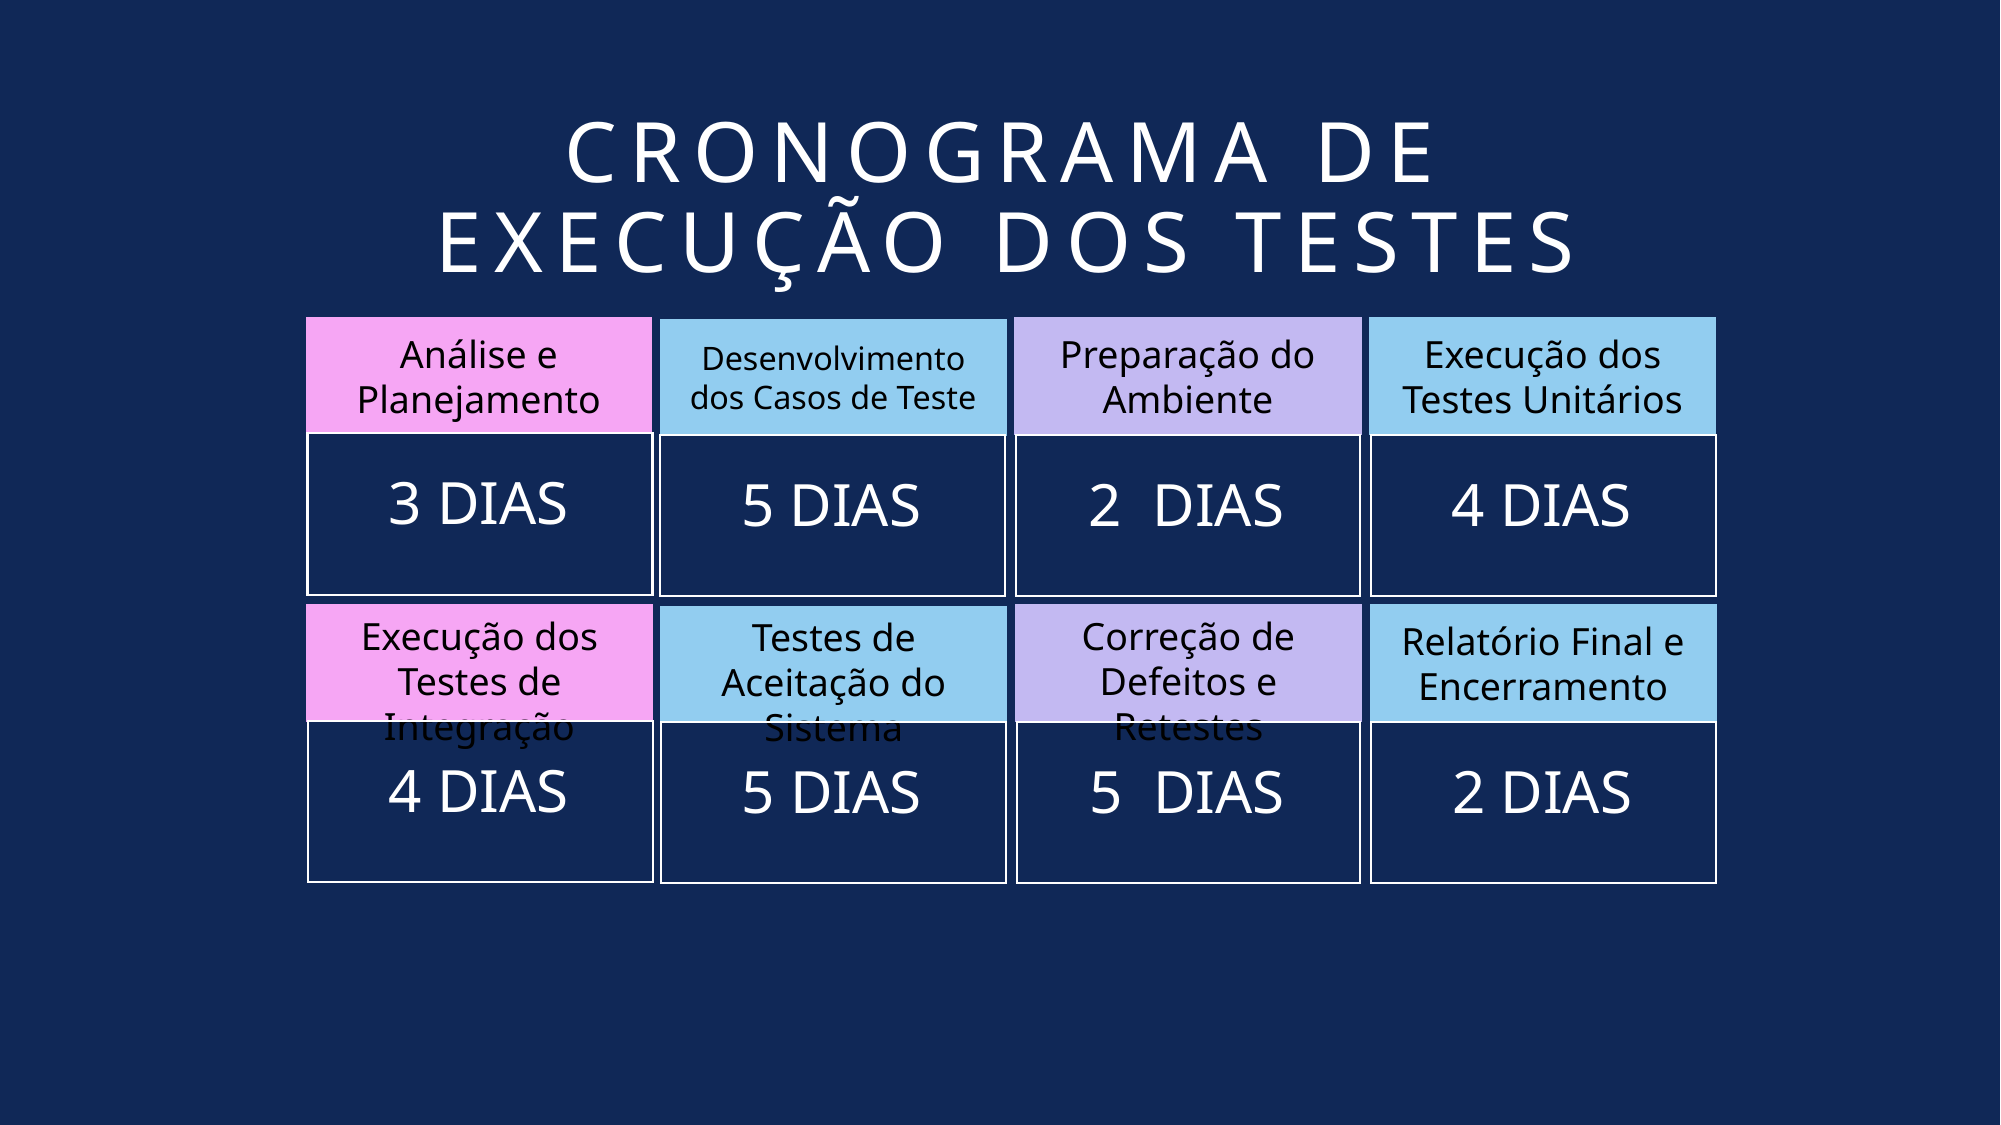

# Cronograma de Execução dos Testes
Análise e Planejamento
Preparação do Ambiente
Execução dos Testes Unitários
Desenvolvimento dos Casos de Teste
3 DIAS
5 DIAS
2 DIAS
4 DIAS
Execução dos Testes de Integração
Correção de Defeitos e Retestes
Relatório Final e Encerramento
Testes de Aceitação do Sistema
4 DIAS
5 DIAS
5 DIAS
2 DIAS